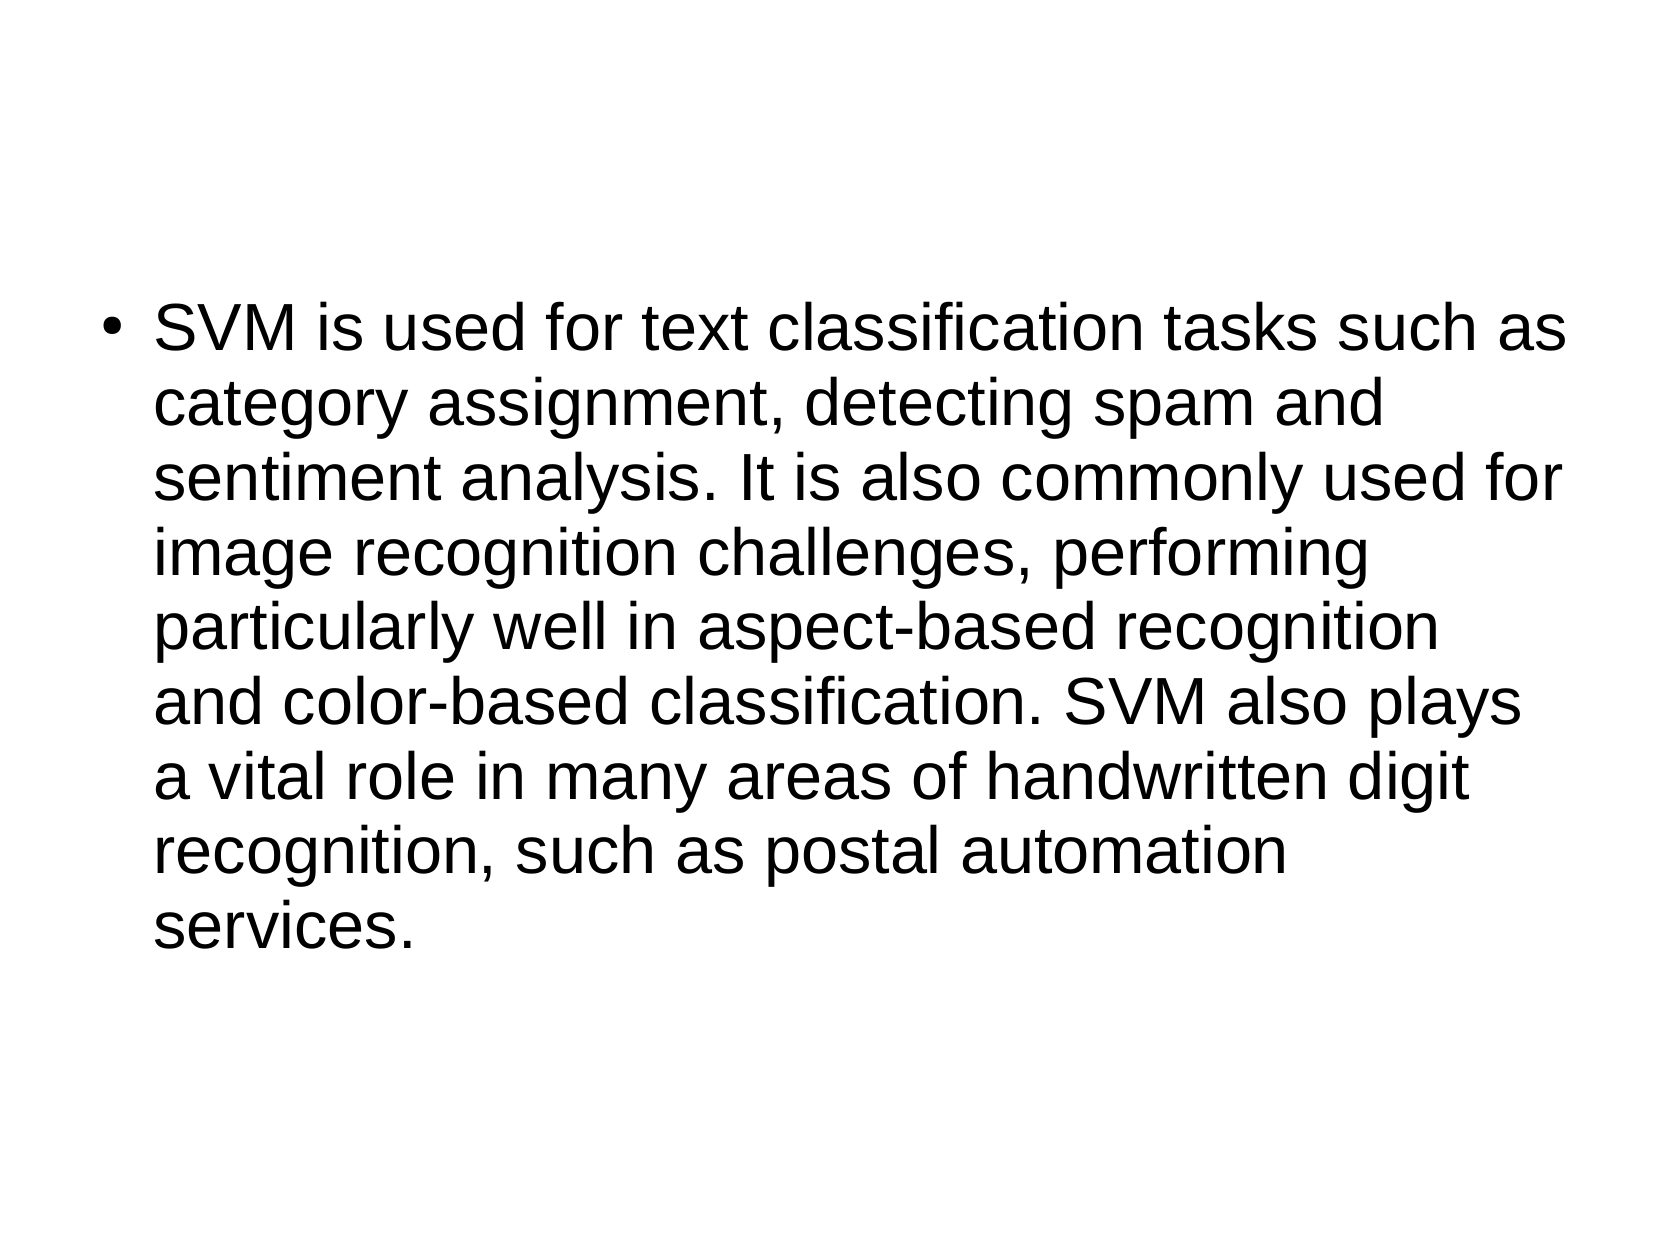

#
SVM is used for text classification tasks such as category assignment, detecting spam and sentiment analysis. It is also commonly used for image recognition challenges, performing particularly well in aspect-based recognition and color-based classification. SVM also plays a vital role in many areas of handwritten digit recognition, such as postal automation services.